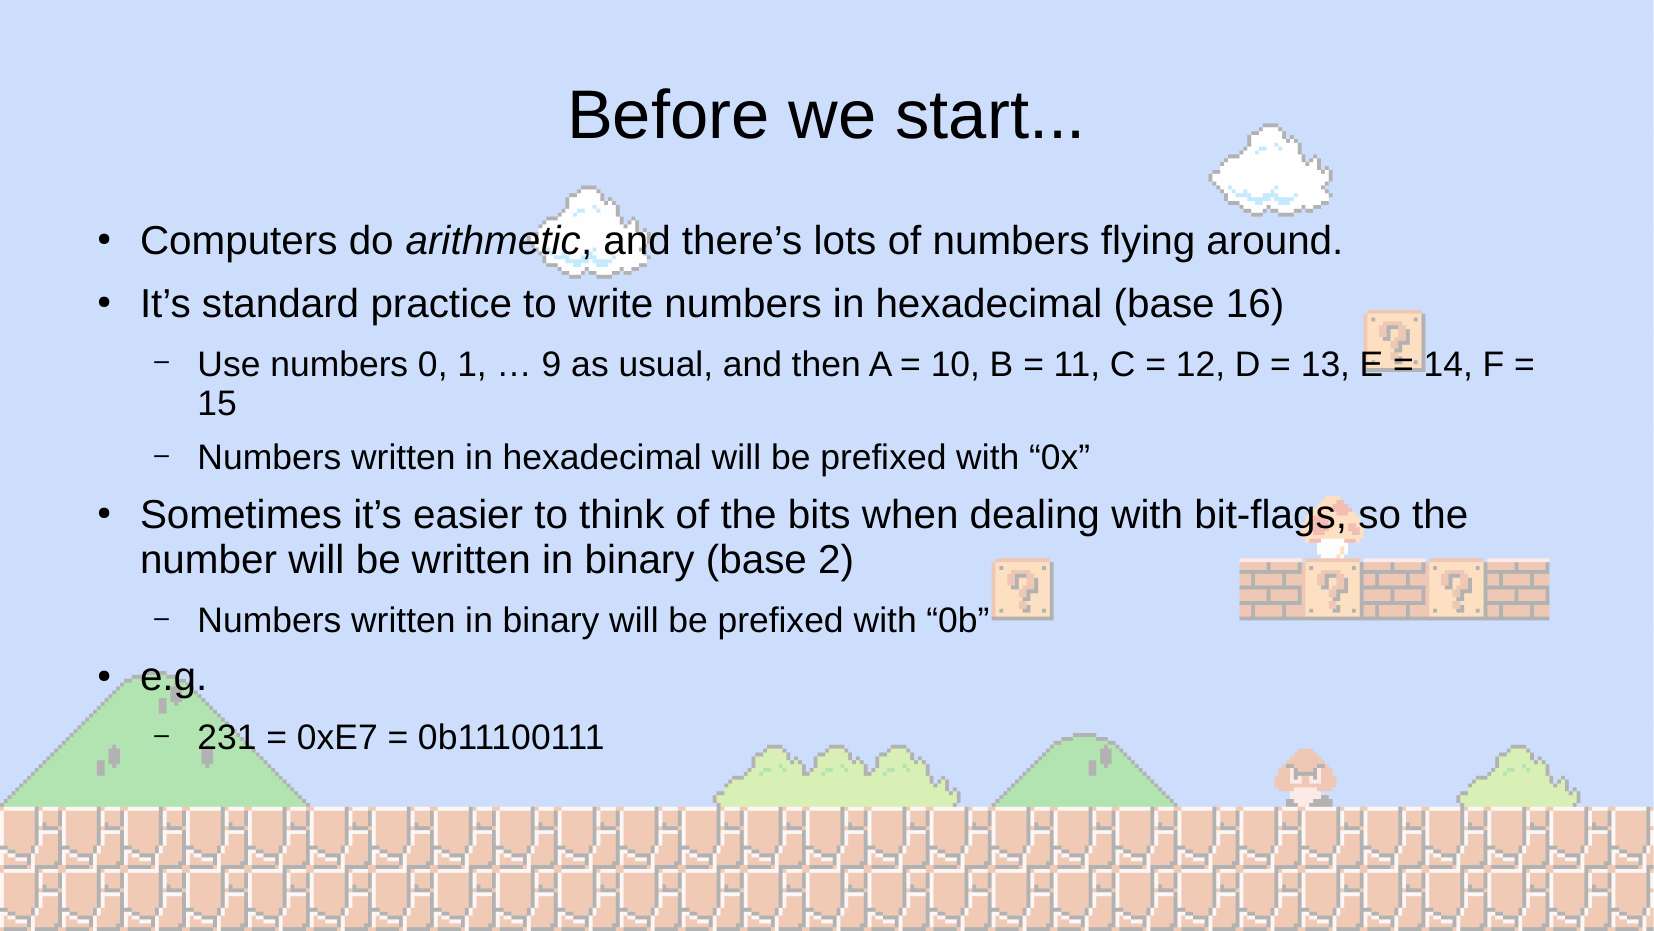

# Before we start...
Computers do arithmetic, and there’s lots of numbers flying around.
It’s standard practice to write numbers in hexadecimal (base 16)
Use numbers 0, 1, … 9 as usual, and then A = 10, B = 11, C = 12, D = 13, E = 14, F = 15
Numbers written in hexadecimal will be prefixed with “0x”
Sometimes it’s easier to think of the bits when dealing with bit-flags, so the number will be written in binary (base 2)
Numbers written in binary will be prefixed with “0b”
e.g.
231 = 0xE7 = 0b11100111